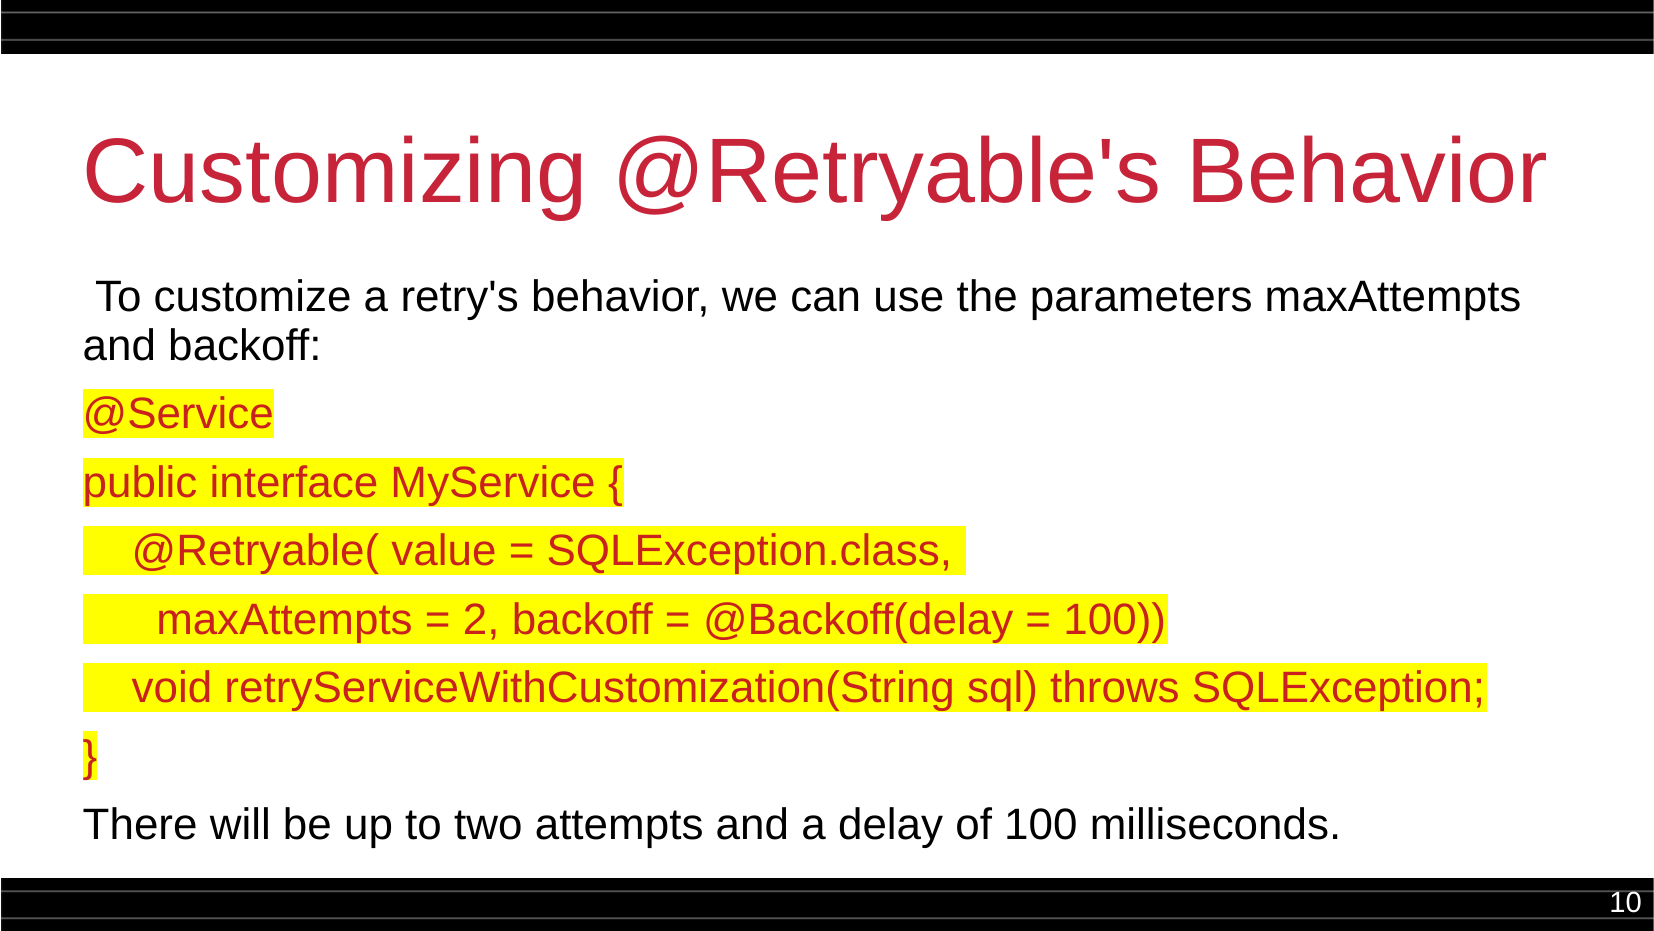

# Customizing @Retryable's Behavior
 To customize a retry's behavior, we can use the parameters maxAttempts and backoff:
@Service
public interface MyService {
 @Retryable( value = SQLException.class,
 maxAttempts = 2, backoff = @Backoff(delay = 100))
 void retryServiceWithCustomization(String sql) throws SQLException;
}
There will be up to two attempts and a delay of 100 milliseconds.